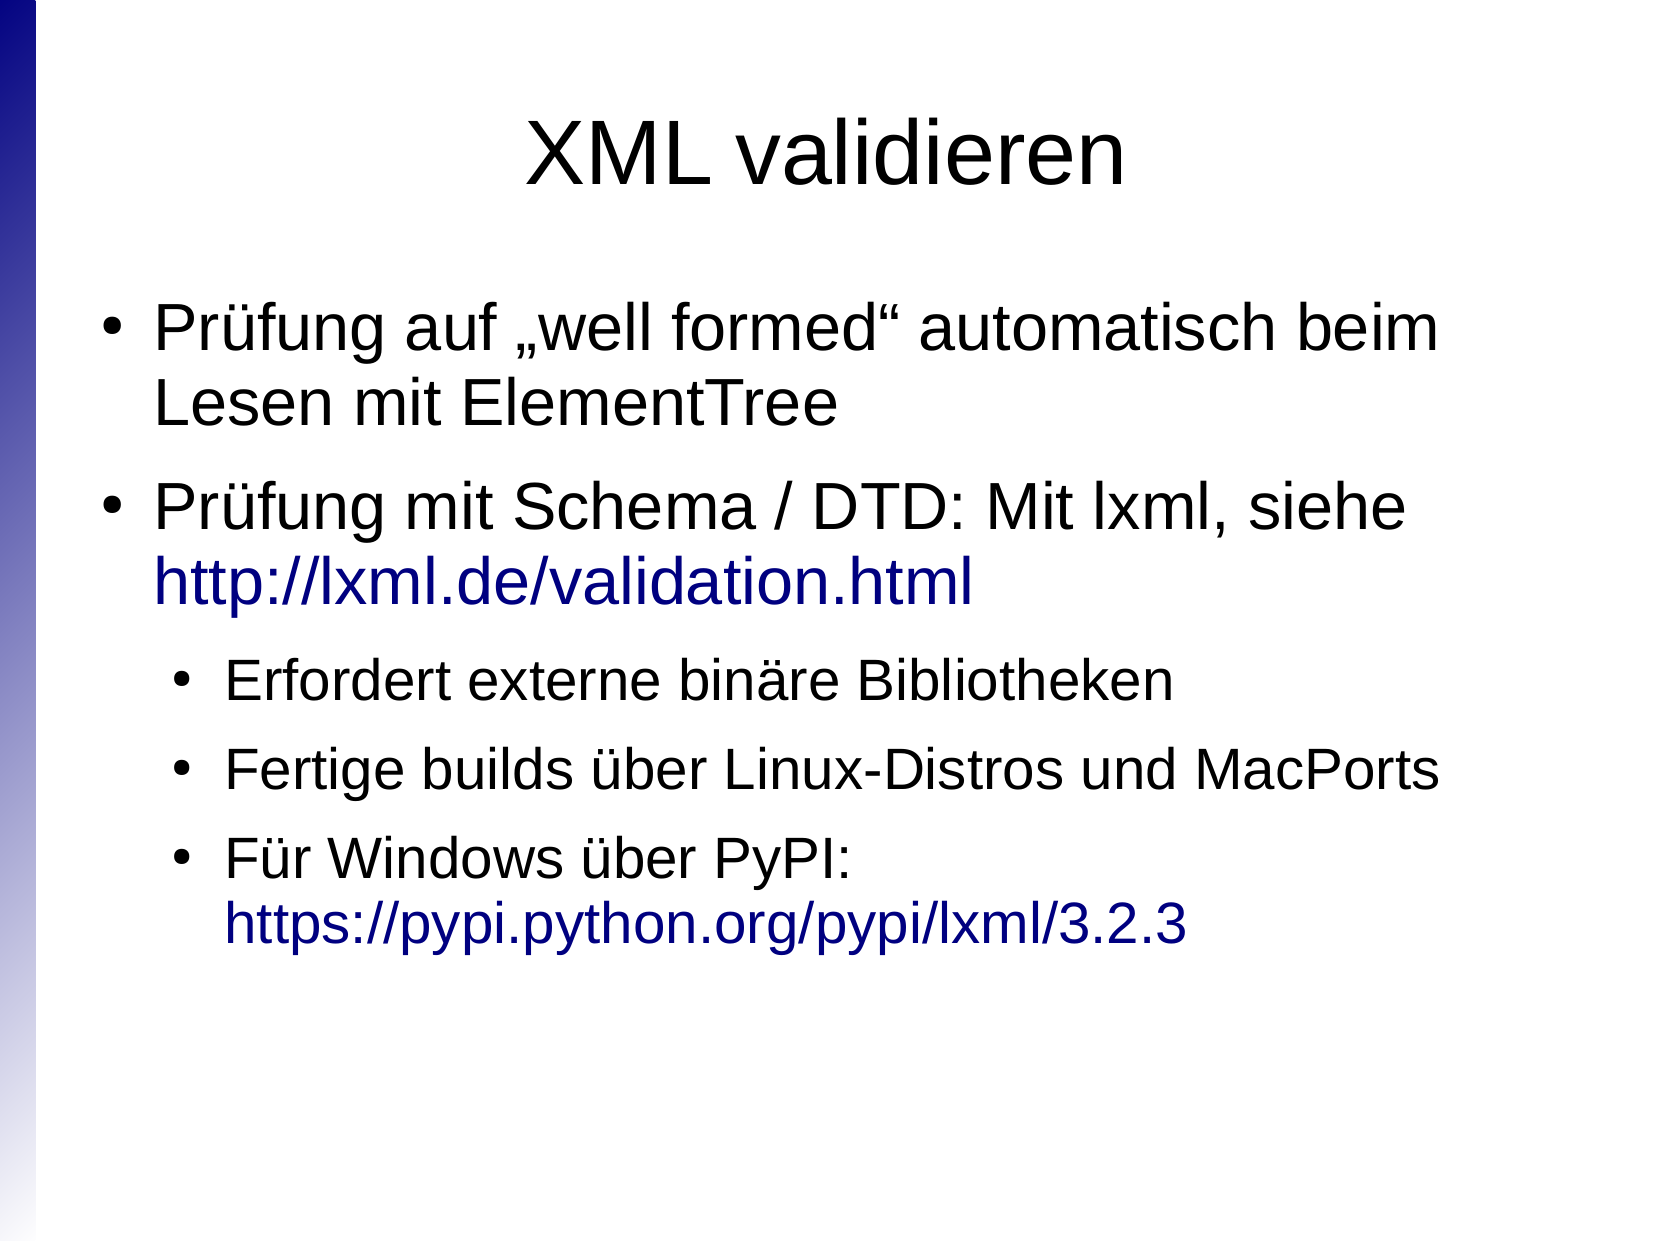

# XML validieren
Prüfung auf „well formed“ automatisch beim Lesen mit ElementTree
Prüfung mit Schema / DTD: Mit lxml, siehe http://lxml.de/validation.html
Erfordert externe binäre Bibliotheken
Fertige builds über Linux-Distros und MacPorts
Für Windows über PyPI: https://pypi.python.org/pypi/lxml/3.2.3